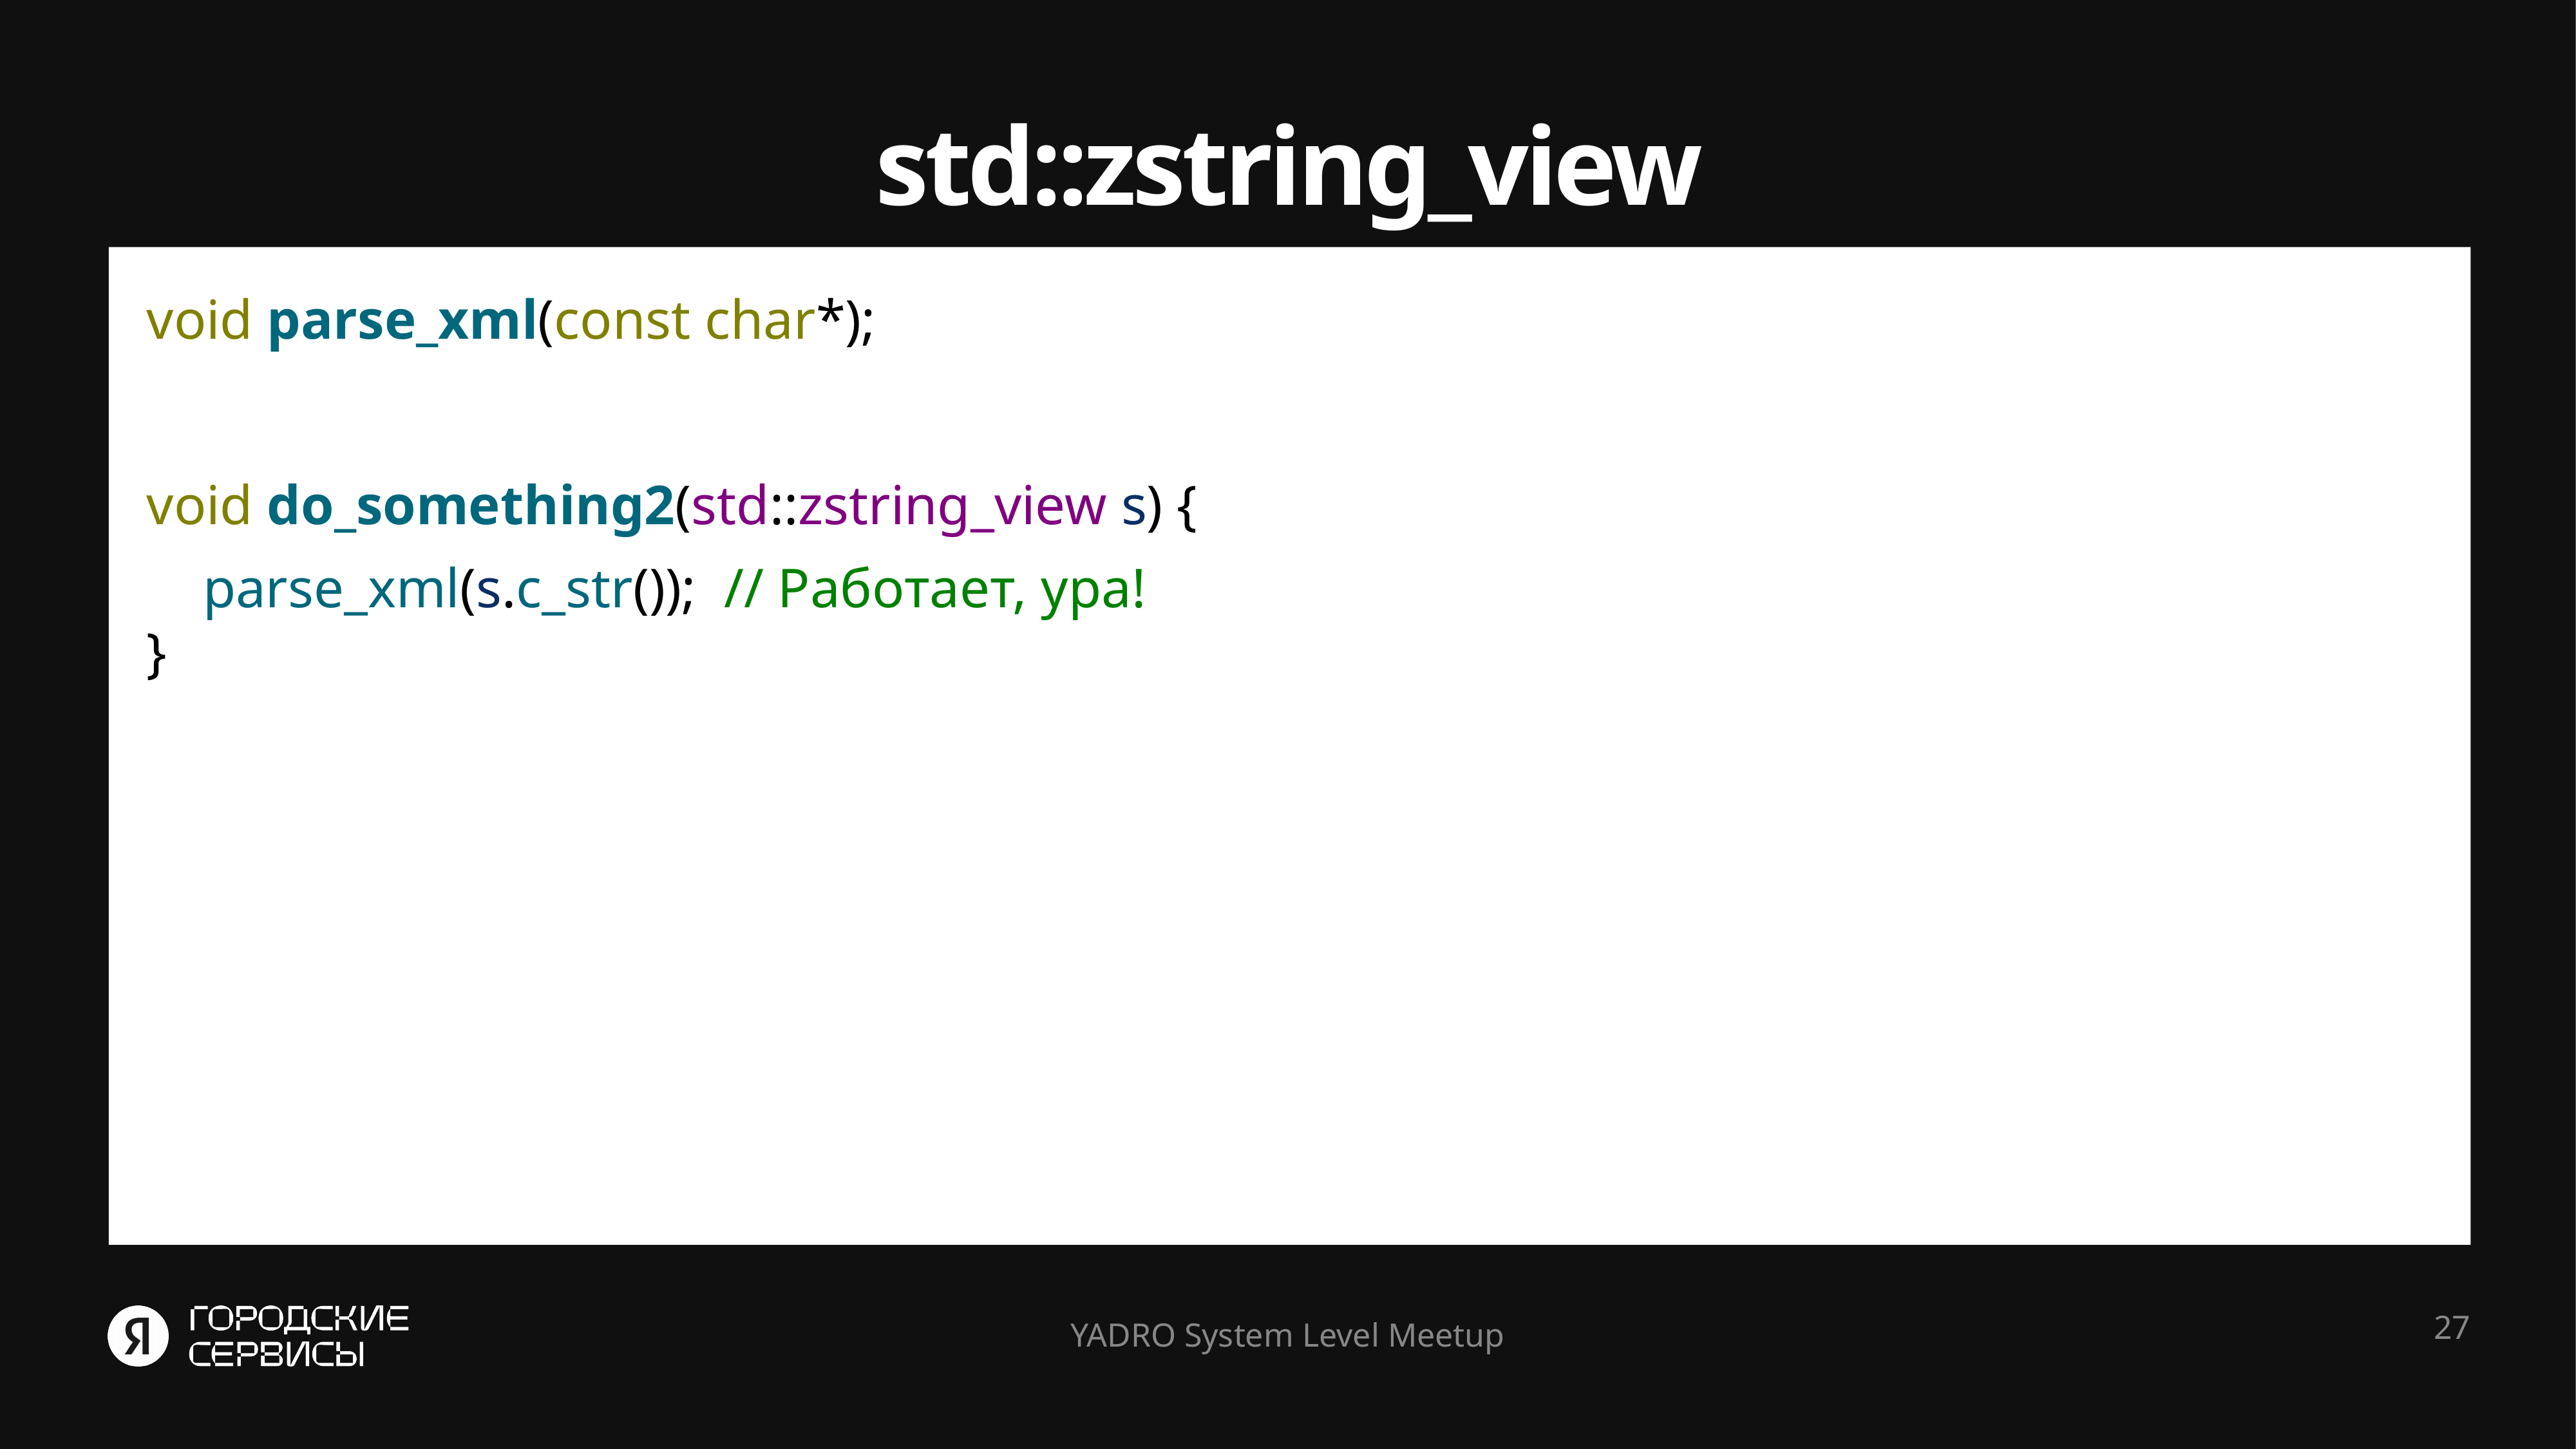

std::zstring_view
# void parse_xml(const char*);
void do_something2(std::zstring_view s) {
 parse_xml(s.c_str()); // Работает, ура!
}
YADRO System Level Meetup